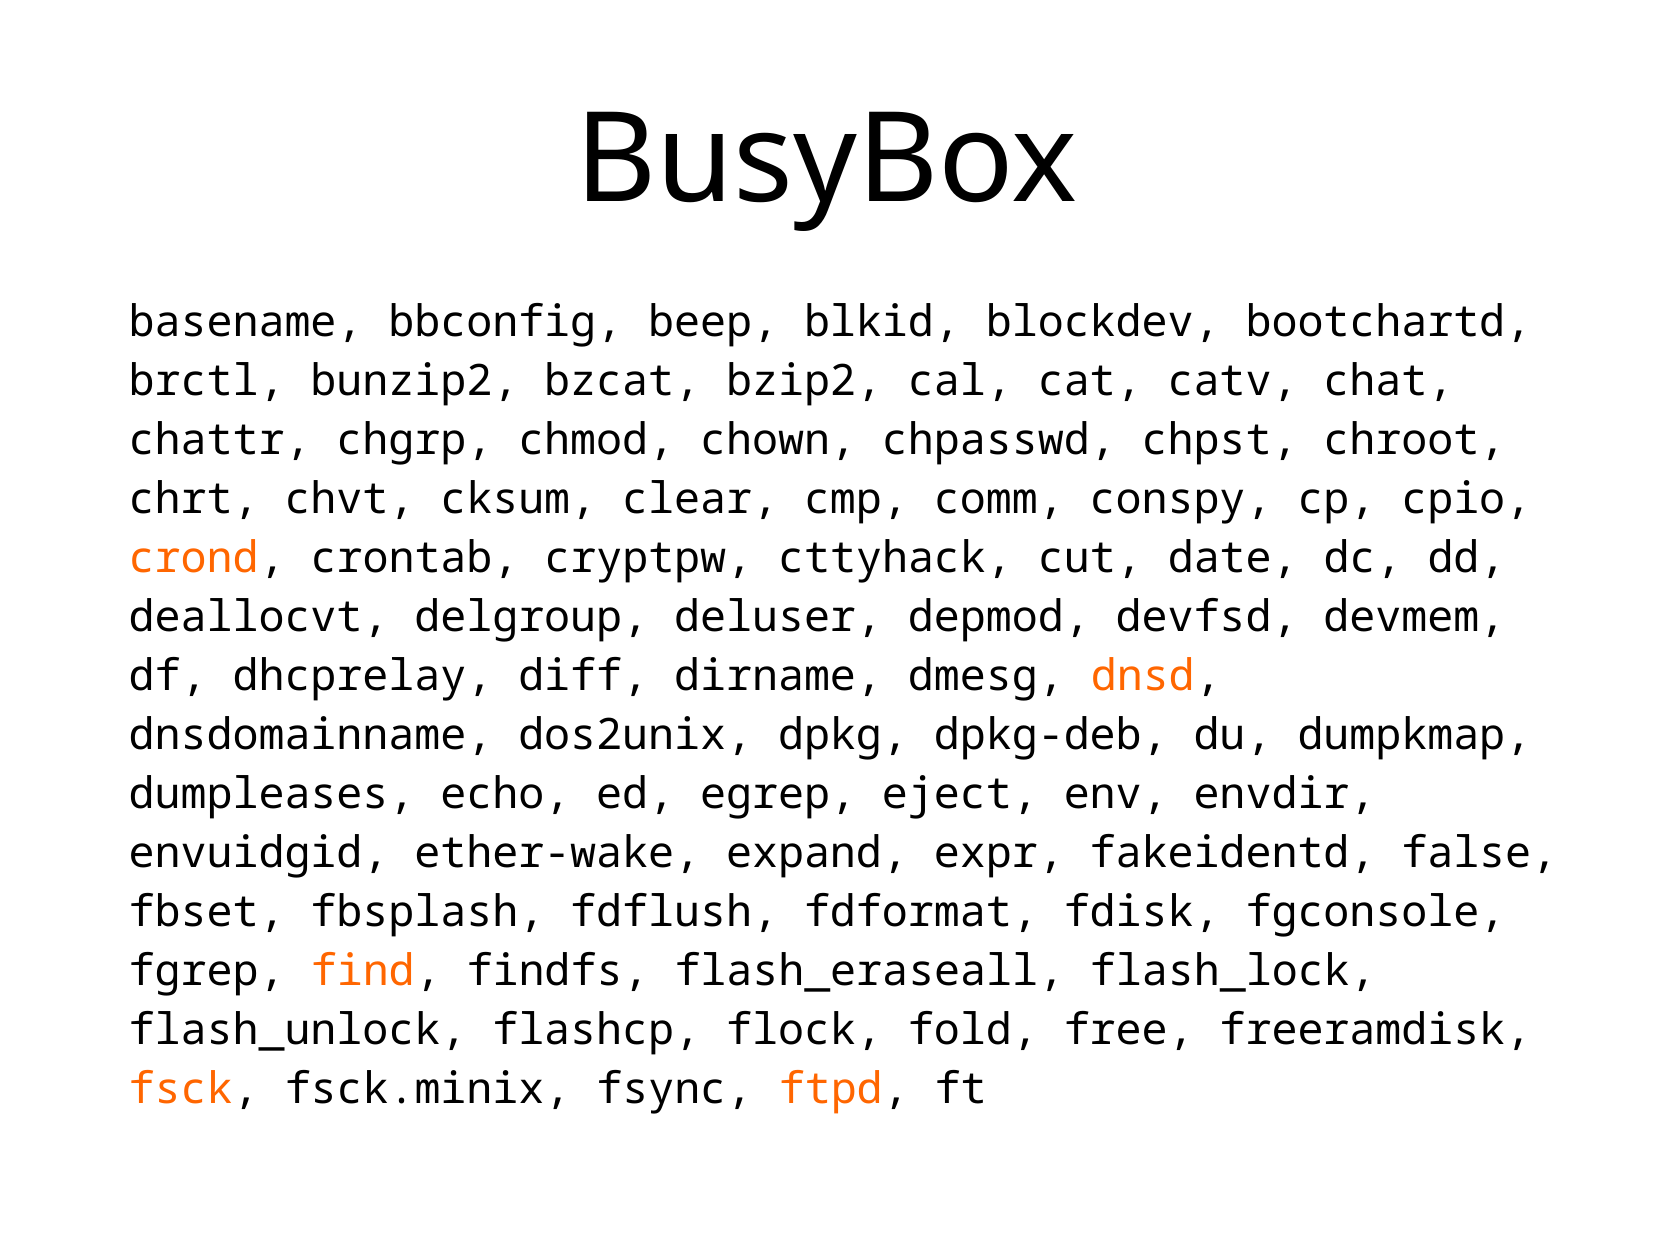

# BusyBox
basename, bbconfig, beep, blkid, blockdev, bootchartd, brctl, bunzip2, bzcat, bzip2, cal, cat, catv, chat, chattr, chgrp, chmod, chown, chpasswd, chpst, chroot, chrt, chvt, cksum, clear, cmp, comm, conspy, cp, cpio, crond, crontab, cryptpw, cttyhack, cut, date, dc, dd, deallocvt, delgroup, deluser, depmod, devfsd, devmem, df, dhcprelay, diff, dirname, dmesg, dnsd, dnsdomainname, dos2unix, dpkg, dpkg-deb, du, dumpkmap, dumpleases, echo, ed, egrep, eject, env, envdir, envuidgid, ether-wake, expand, expr, fakeidentd, false, fbset, fbsplash, fdflush, fdformat, fdisk, fgconsole, fgrep, find, findfs, flash_eraseall, flash_lock, flash_unlock, flashcp, flock, fold, free, freeramdisk, fsck, fsck.minix, fsync, ftpd, ft